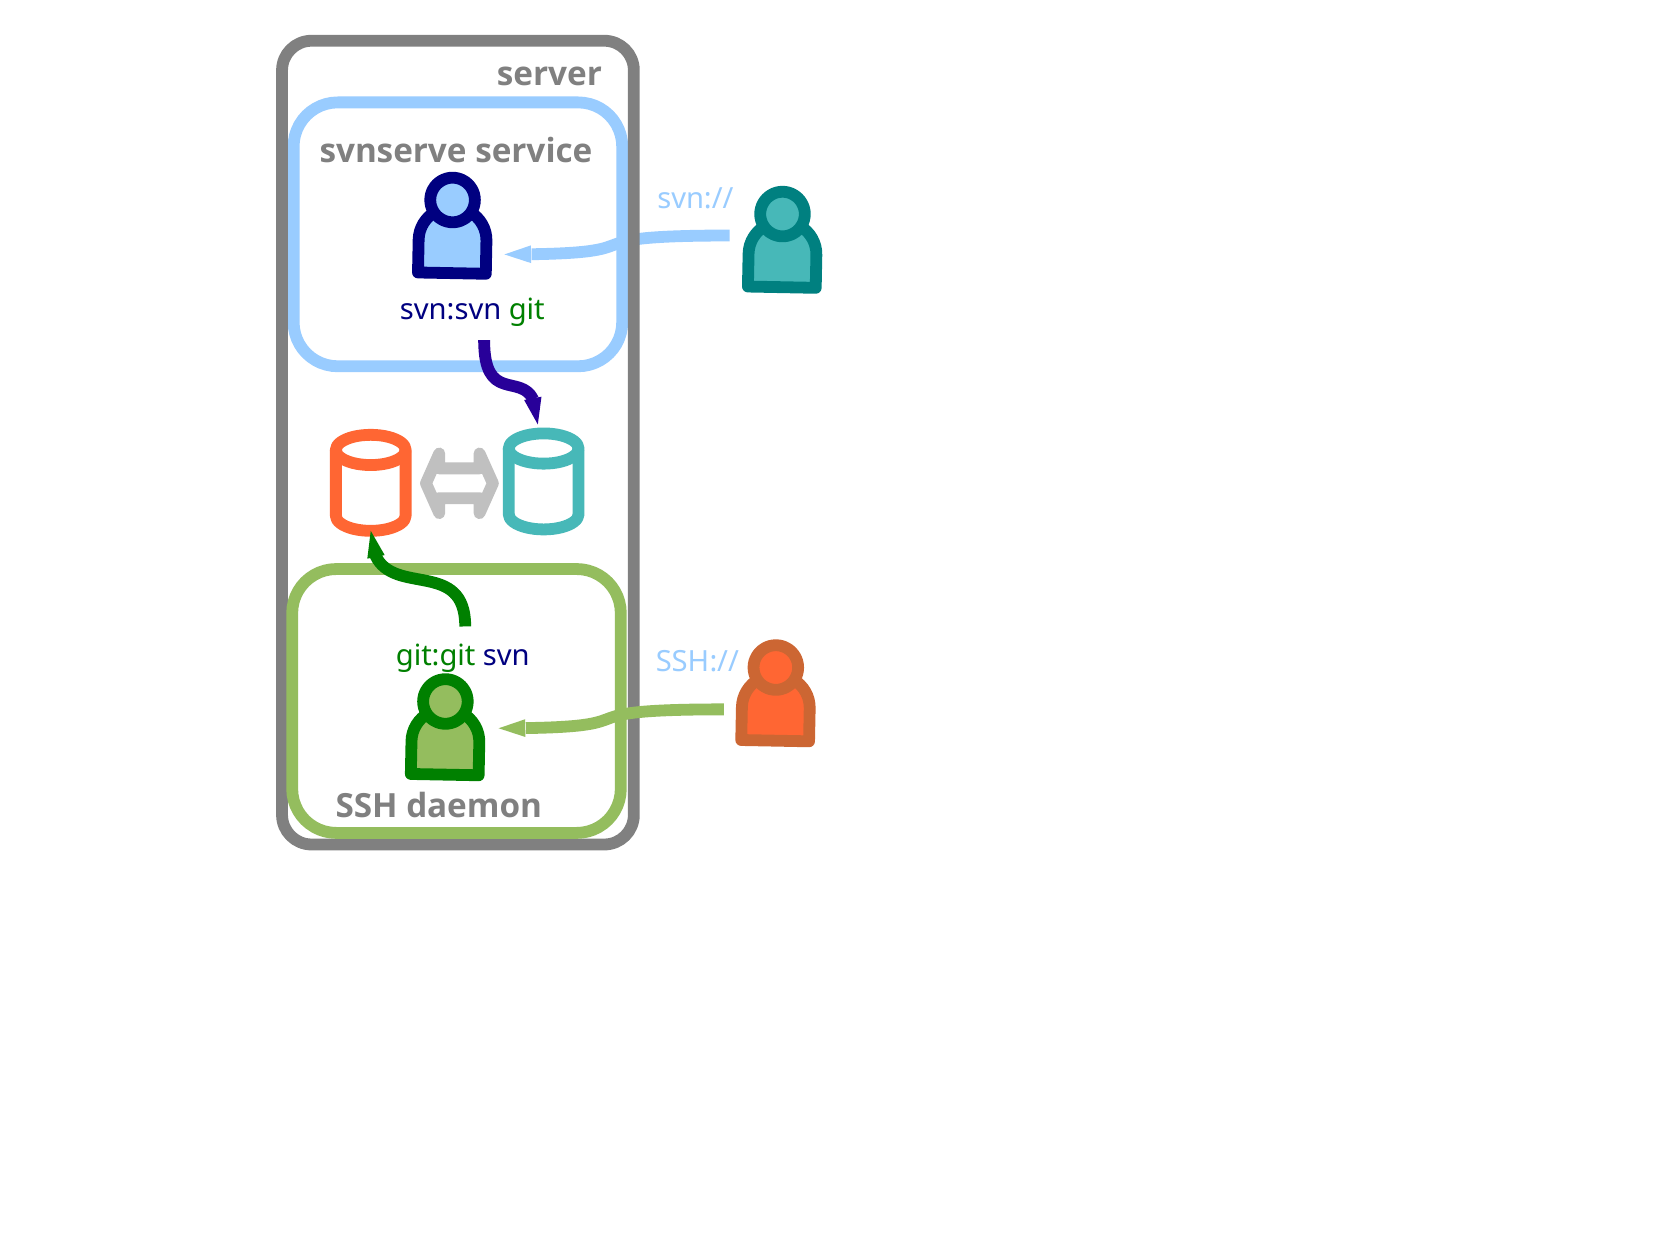

server
svnserve service
svn://
svn:svn git
git:git svn
SSH://
SSH daemon